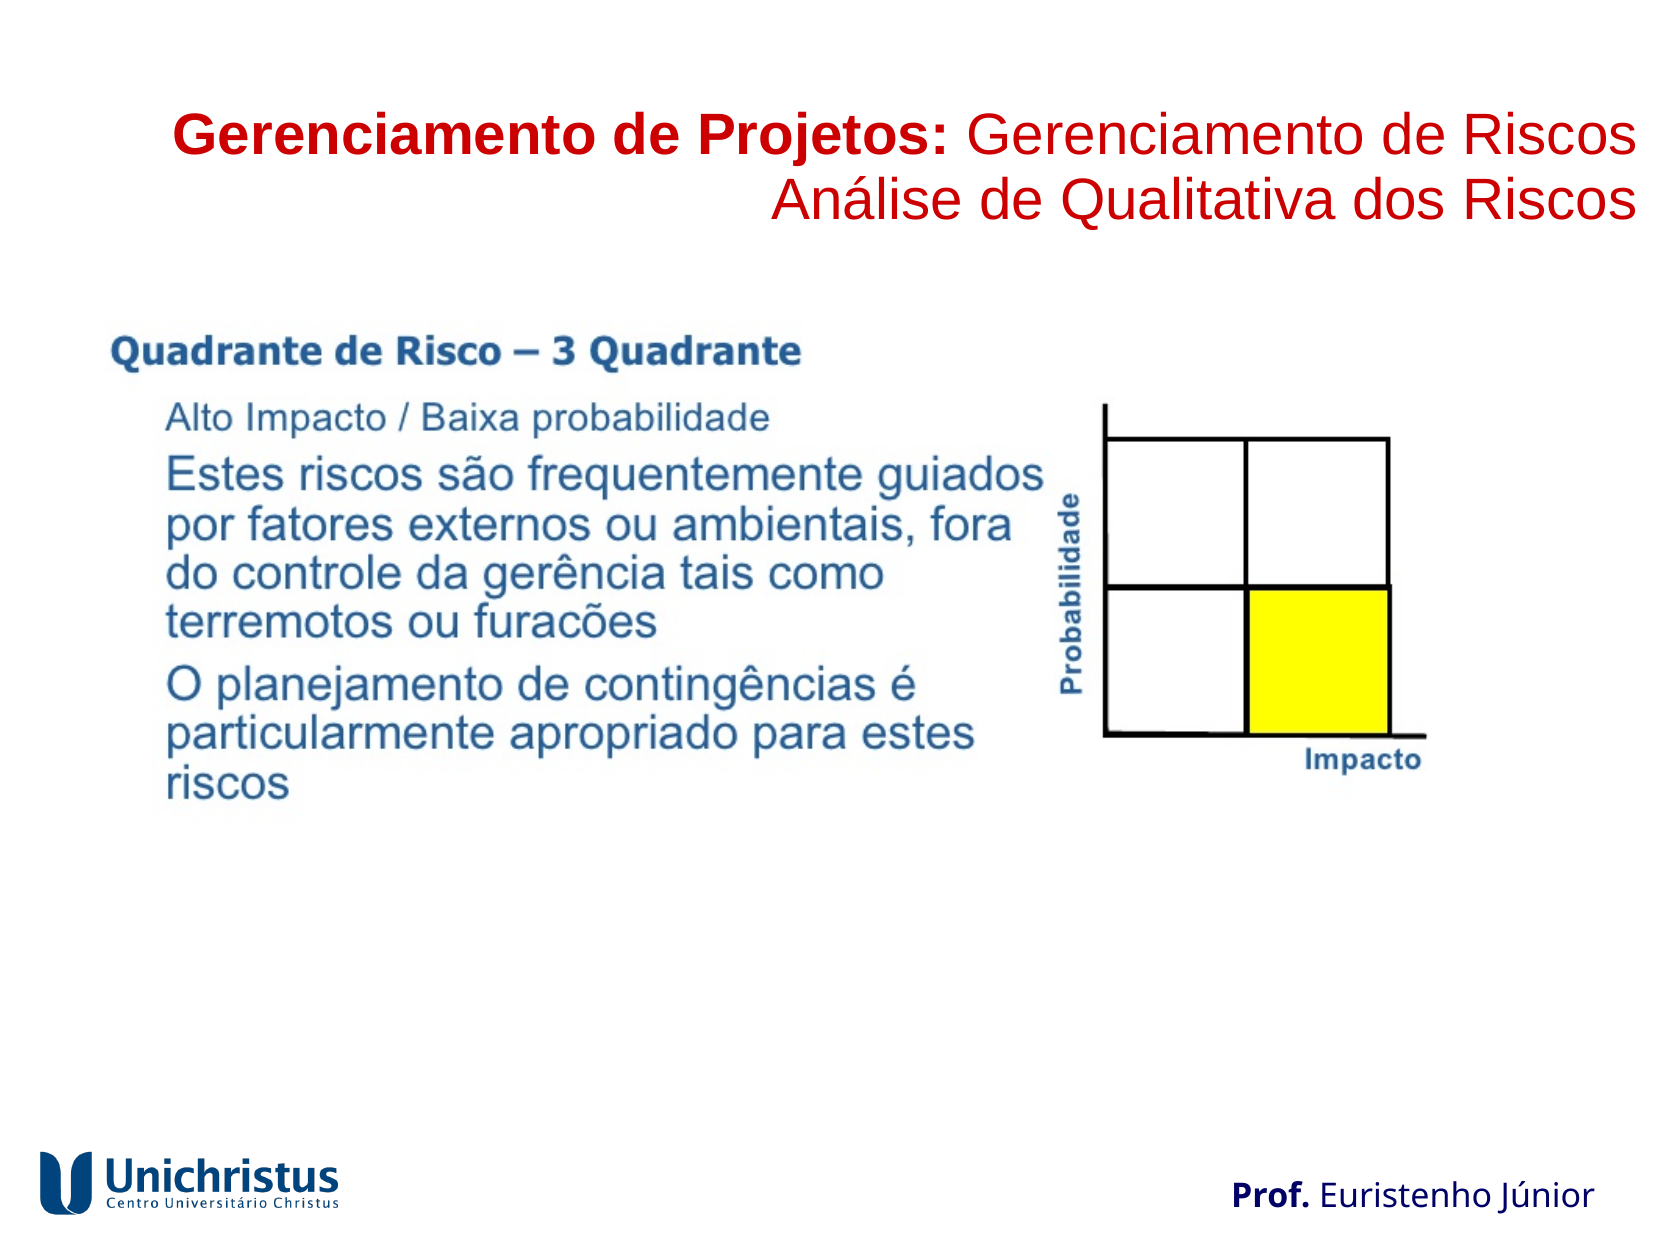

Gerenciamento de Projetos: Gerenciamento de Riscos
Análise de Qualitativa dos Riscos
Prof. Euristenho Júnior